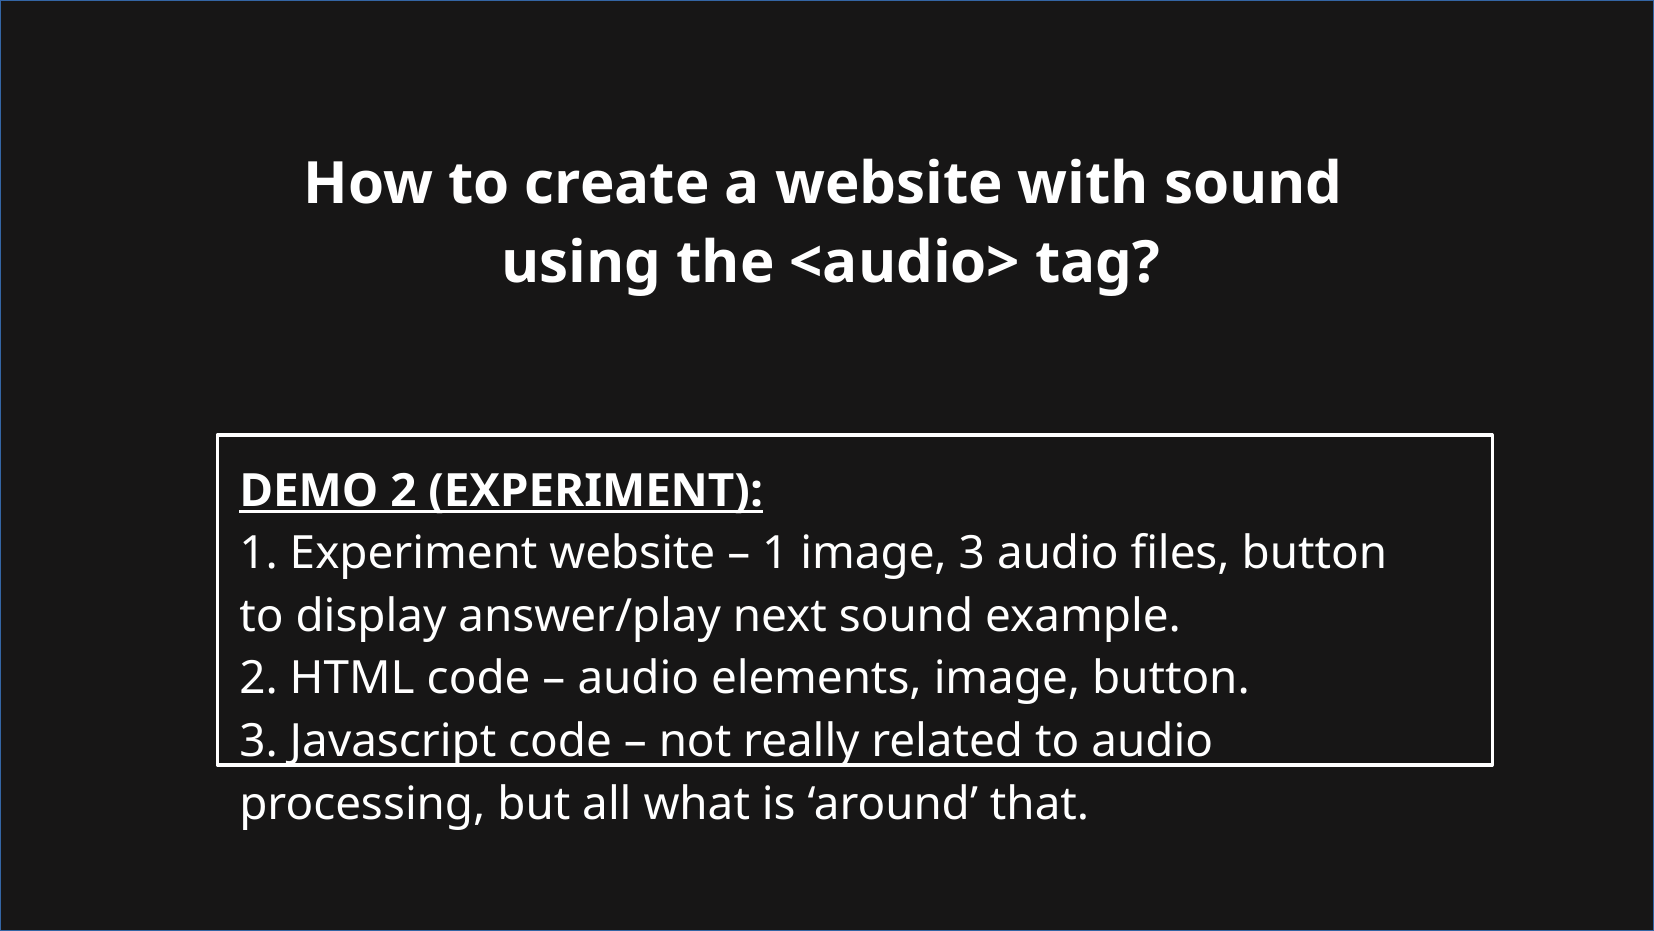

# How to create a website with sound
using the <audio> tag?
DEMO 2 (EXPERIMENT):
1. Experiment website – 1 image, 3 audio files, button to display answer/play next sound example.
2. HTML code – audio elements, image, button.
3. Javascript code – not really related to audio processing, but all what is ‘around’ that.